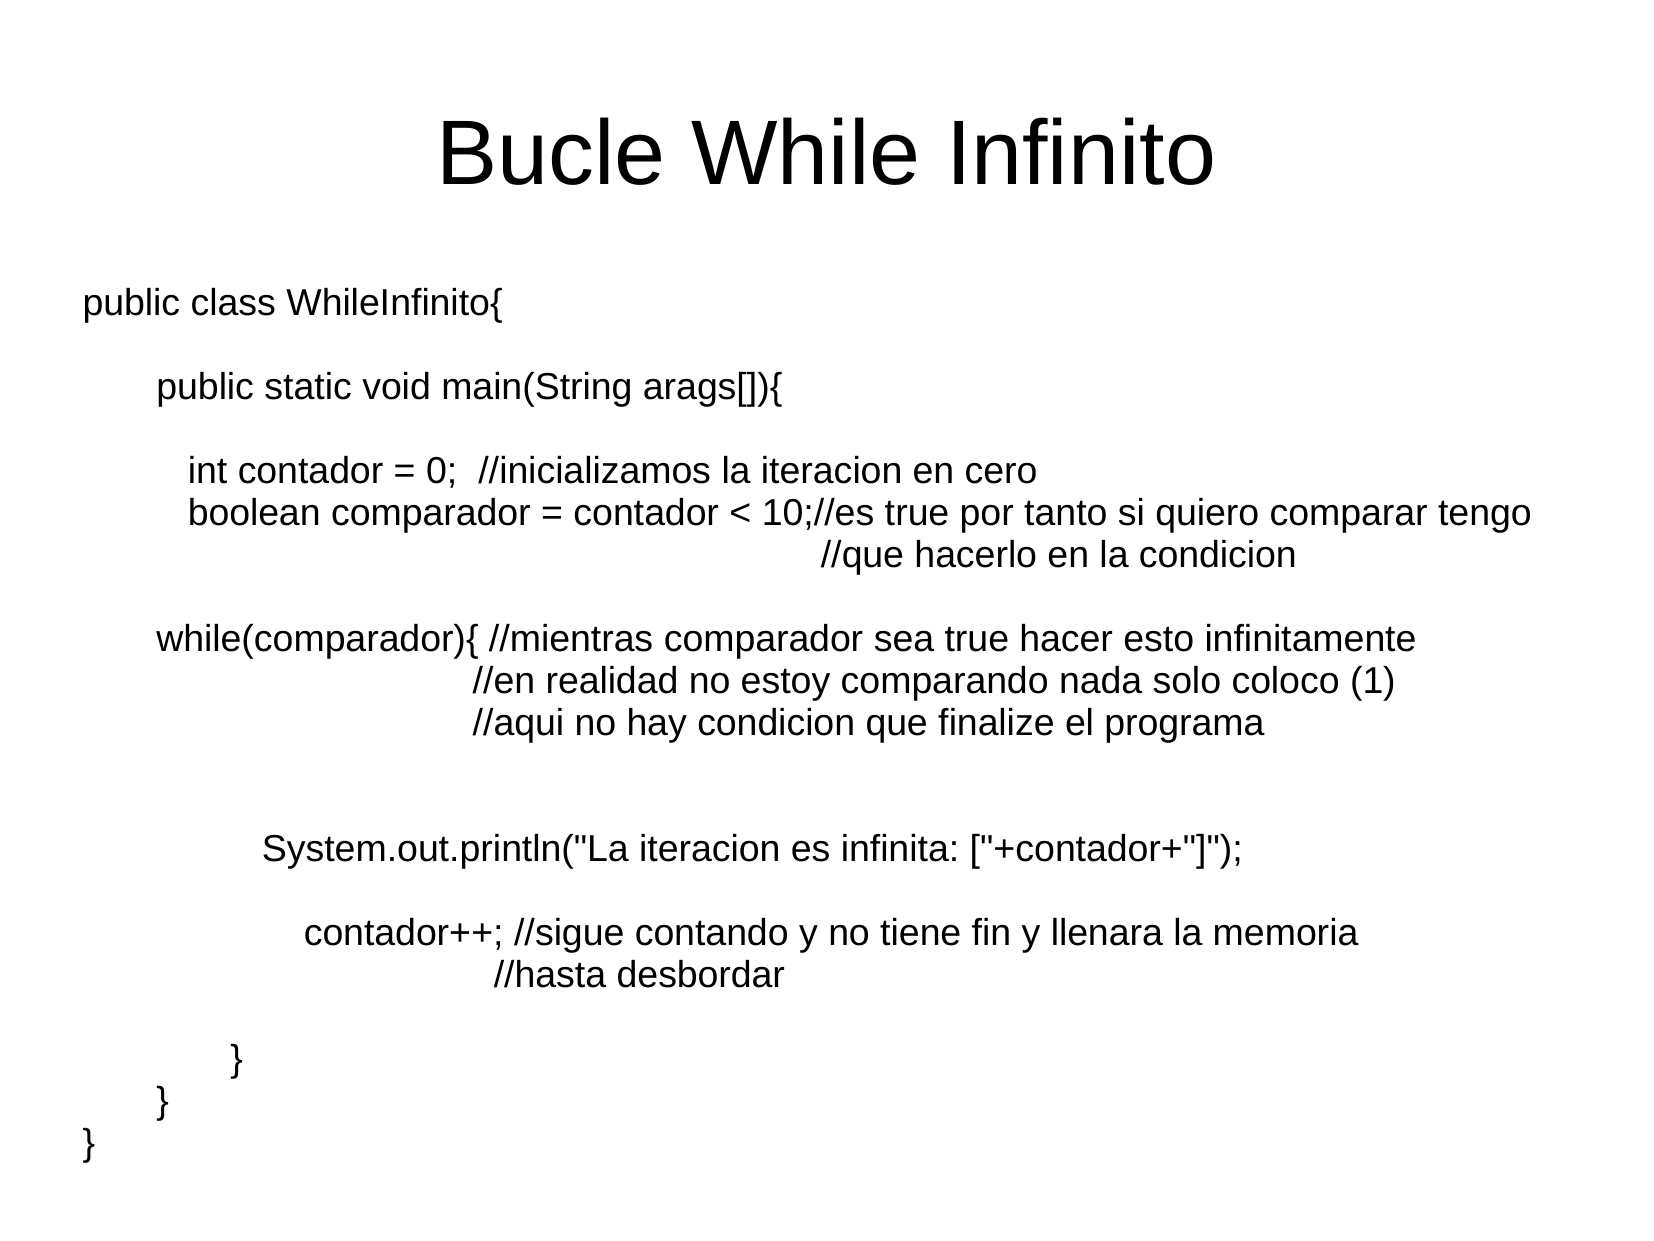

# Bucle While Infinito
public class WhileInfinito{
	public static void main(String arags[]){
	 int contador = 0; //inicializamos la iteracion en cero
	 boolean comparador = contador < 10;//es true por tanto si quiero comparar tengo 										//que hacerlo en la condicion
	while(comparador){ //mientras comparador sea true hacer esto infinitamente
				 	 //en realidad no estoy comparando nada solo coloco (1)
				 	 //aqui no hay condicion que finalize el programa
		 System.out.println("La iteracion es infinita: ["+contador+"]");
		 contador++; //sigue contando y no tiene fin y llenara la memoria
					 //hasta desbordar
		}
	}
}